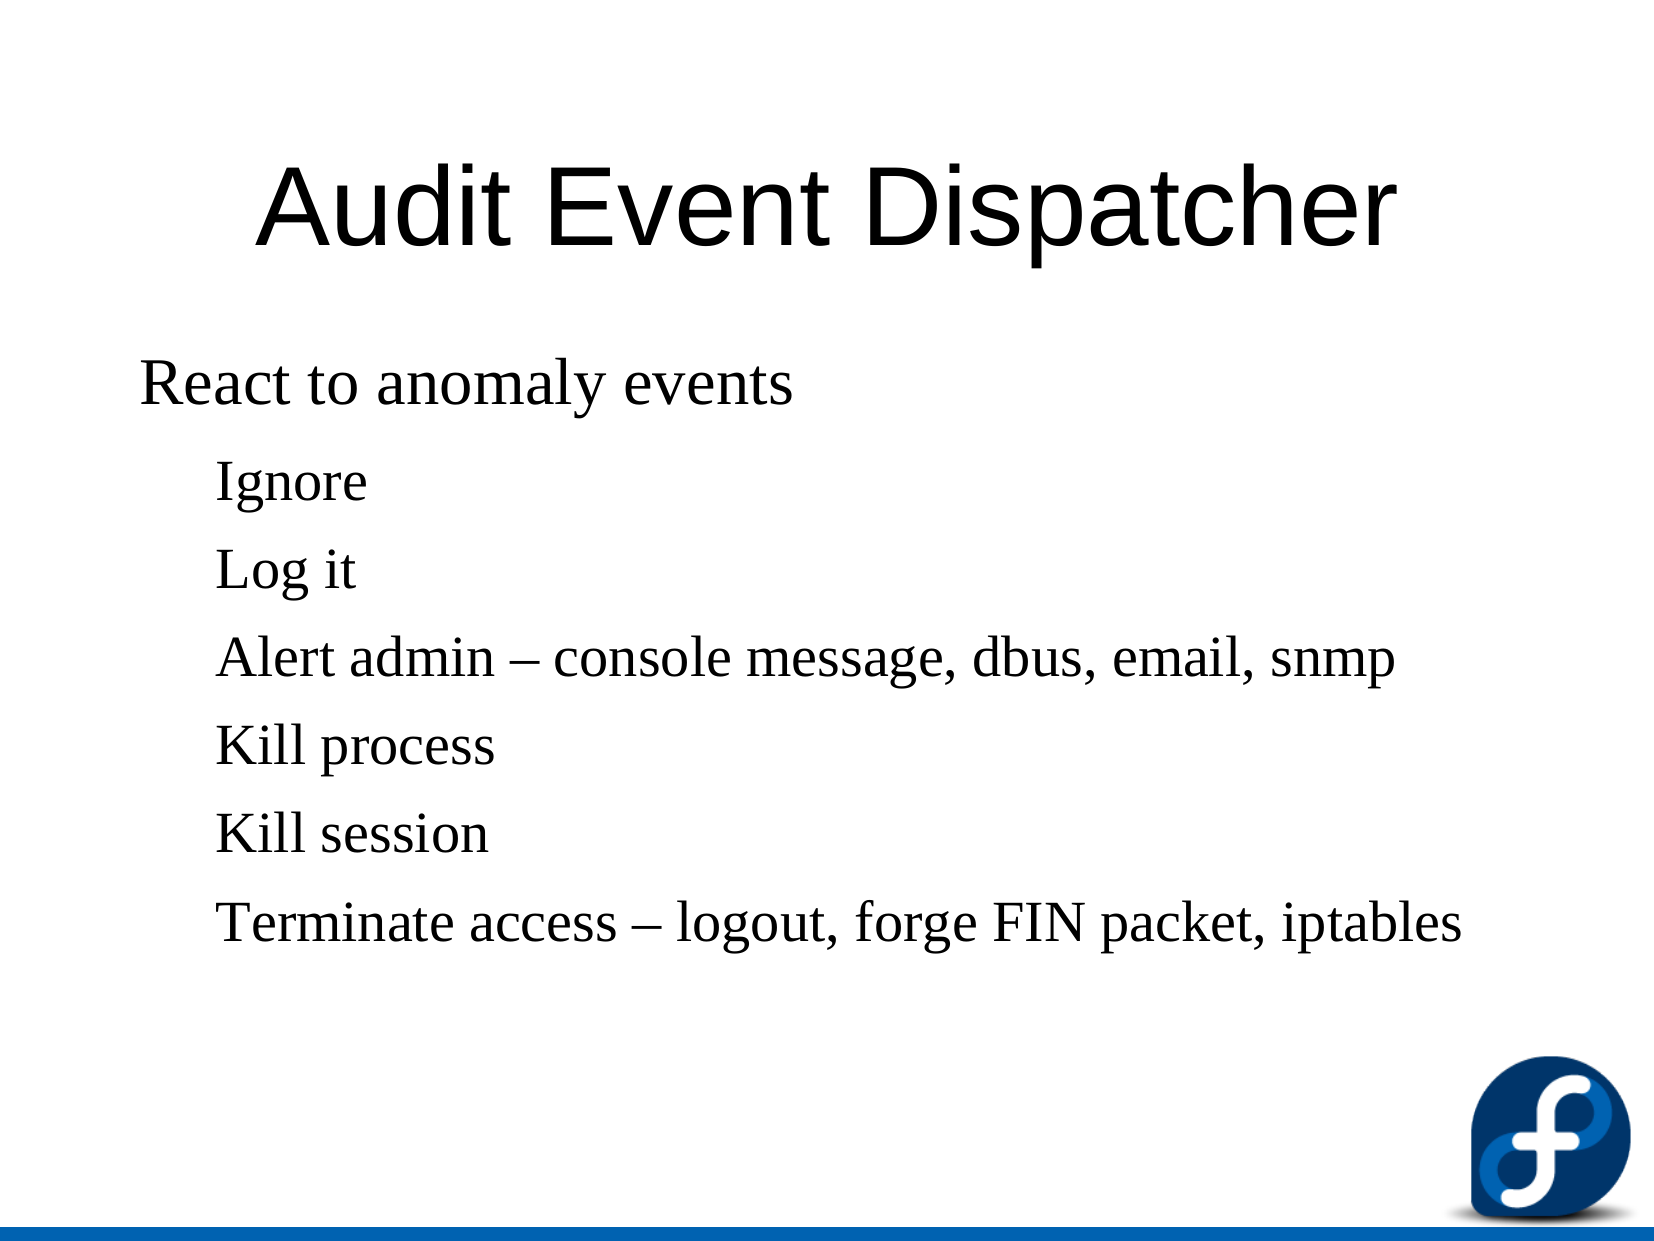

# Audit Event Dispatcher
React to anomaly events
Ignore
Log it
Alert admin – console message, dbus, email, snmp
Kill process
Kill session
Terminate access – logout, forge FIN packet, iptables